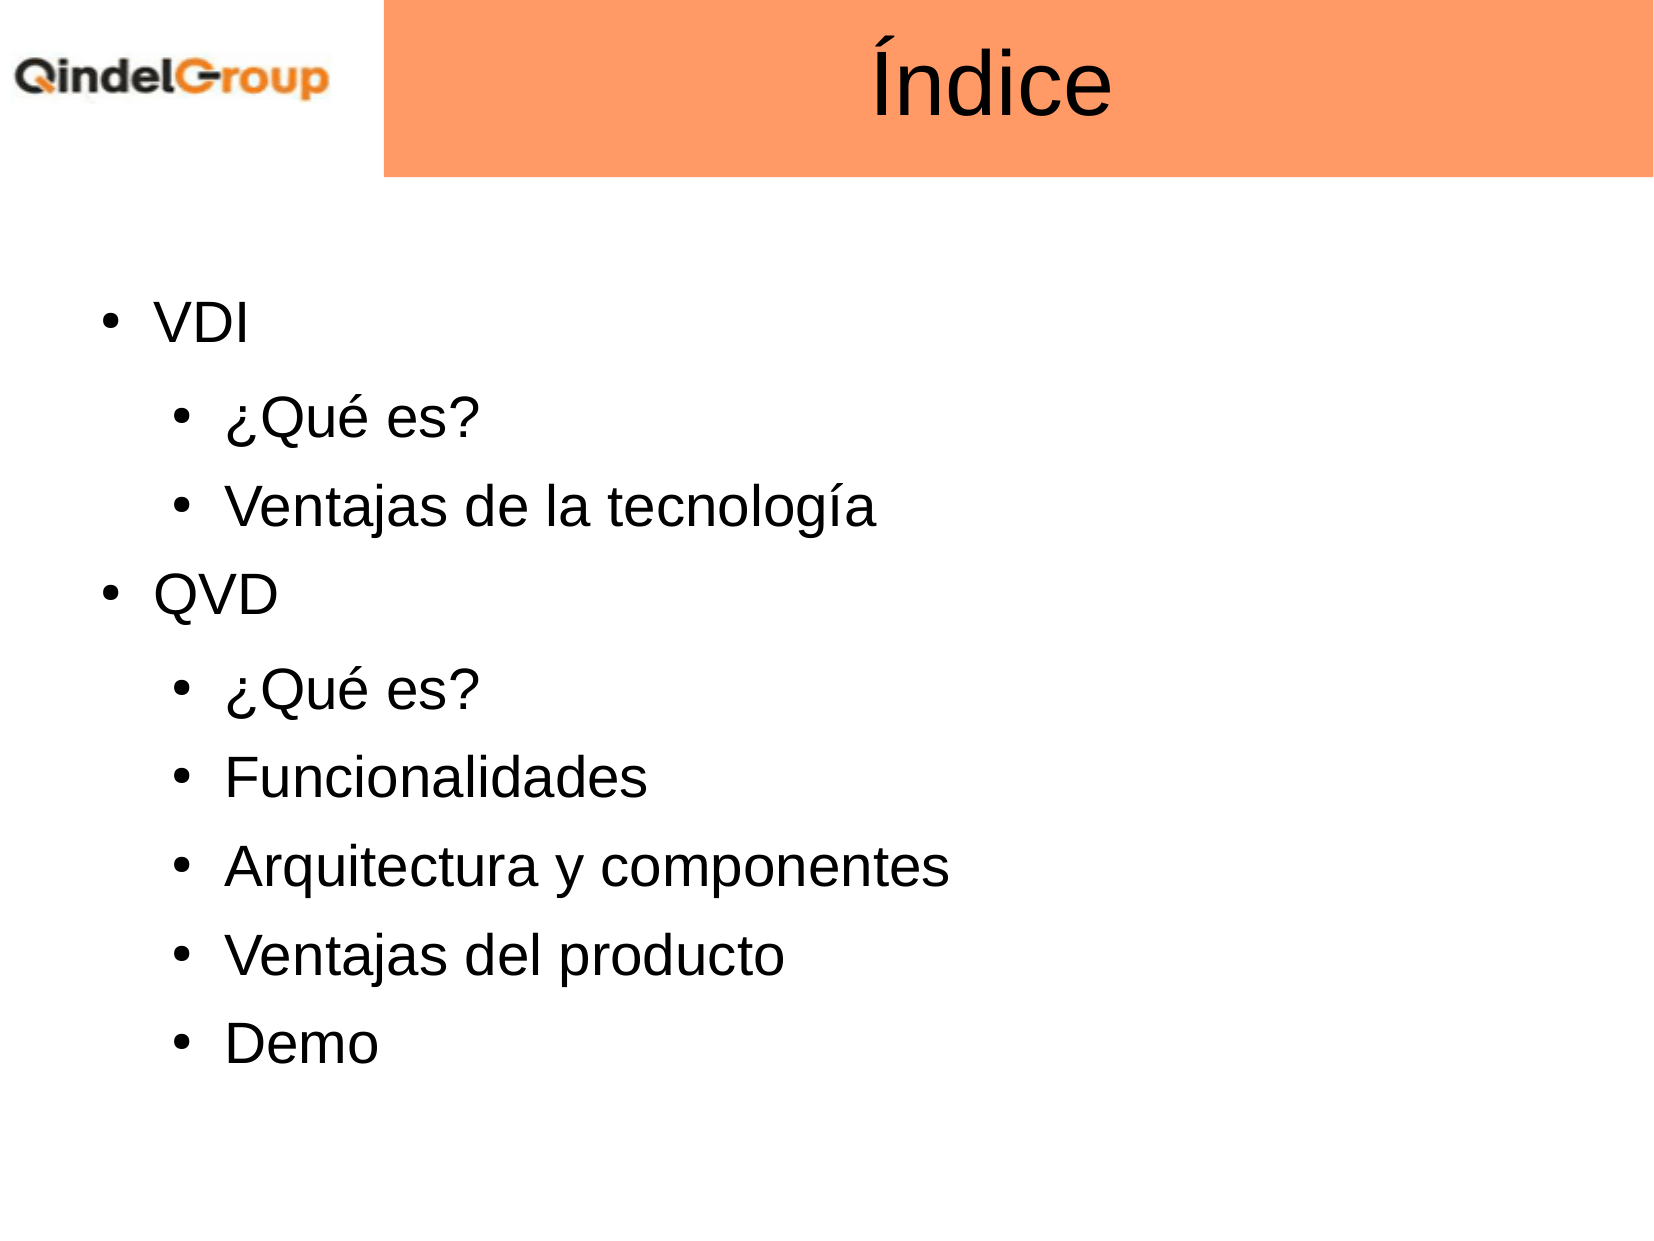

# Índice
VDI
¿Qué es?
Ventajas de la tecnología
QVD
¿Qué es?
Funcionalidades
Arquitectura y componentes
Ventajas del producto
Demo